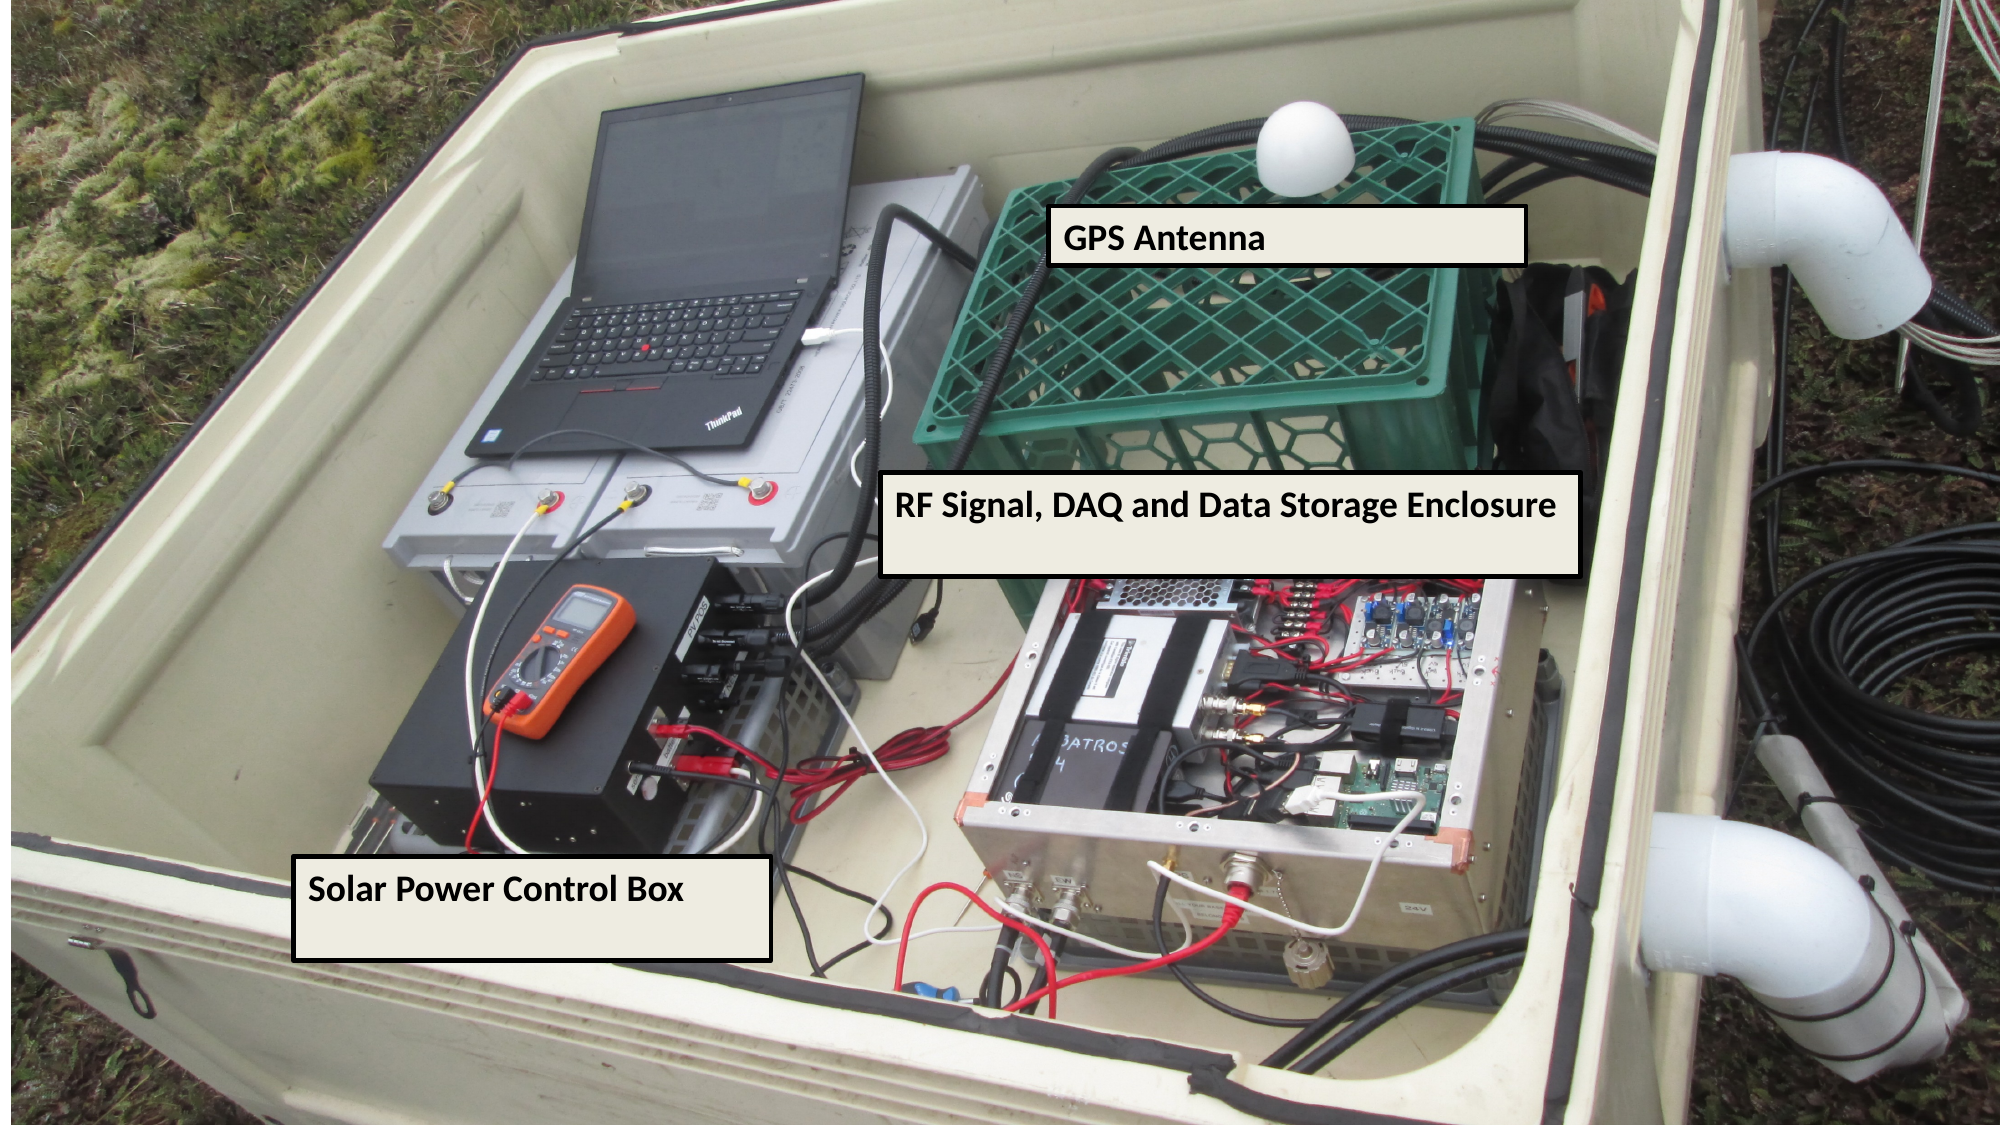

GPS Antenna
RF Signal, DAQ and Data Storage Enclosure
Solar Power Control Box